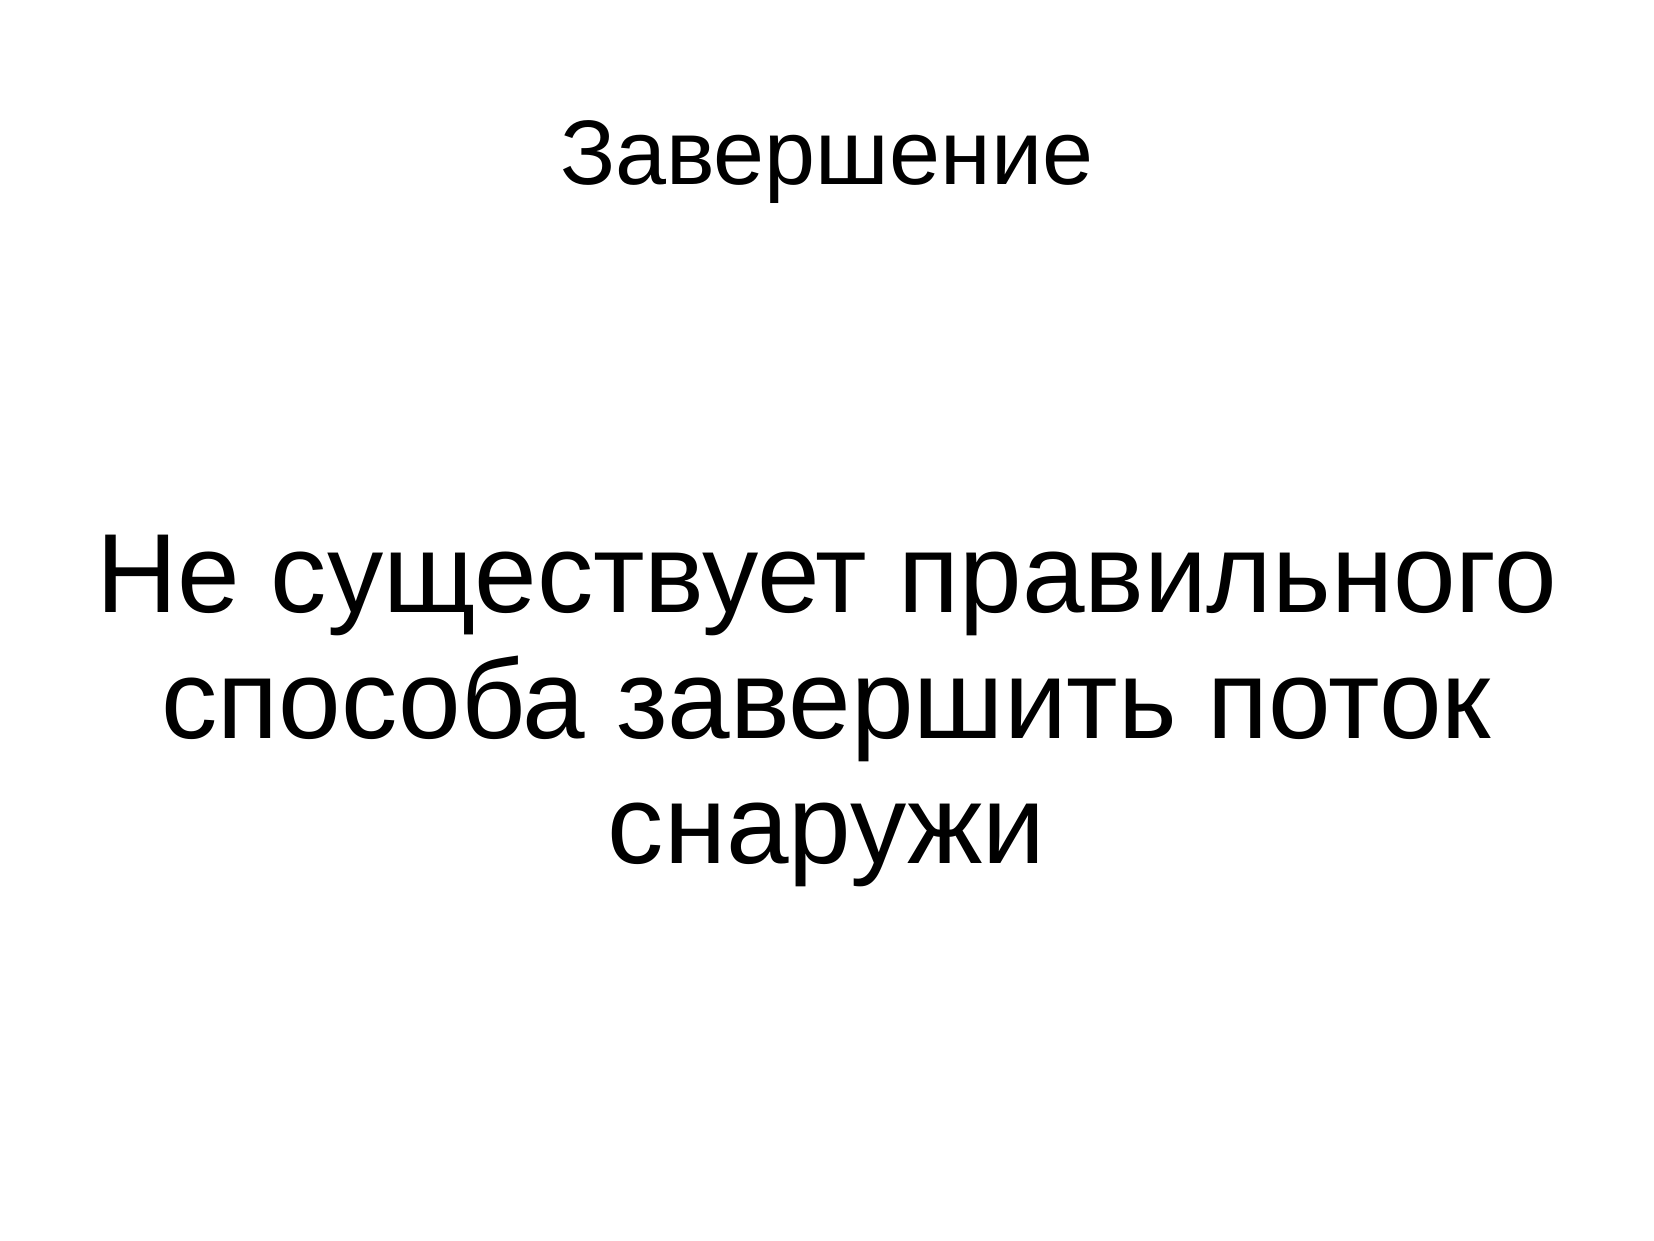

# Завершение
Не существует правильного способа завершить поток снаружи